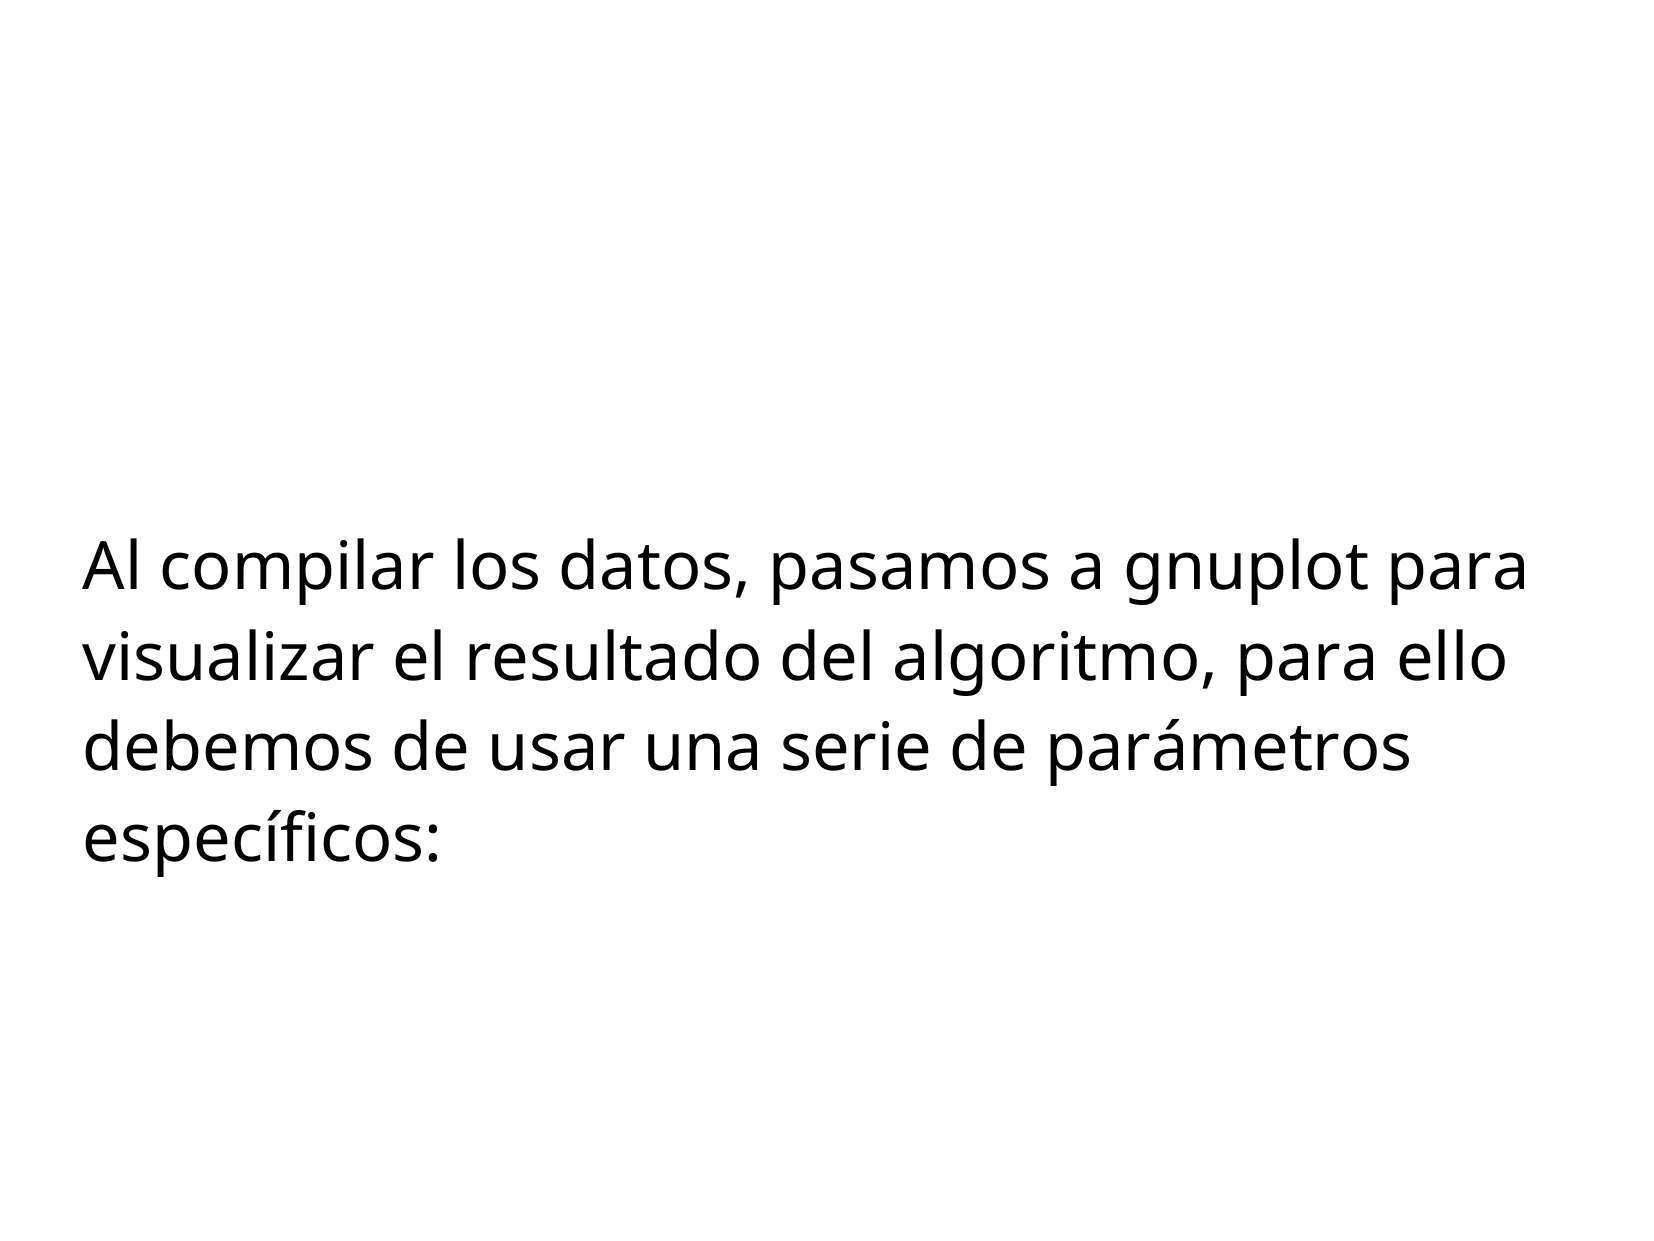

#
Al compilar los datos, pasamos a gnuplot para visualizar el resultado del algoritmo, para ello debemos de usar una serie de parámetros específicos: